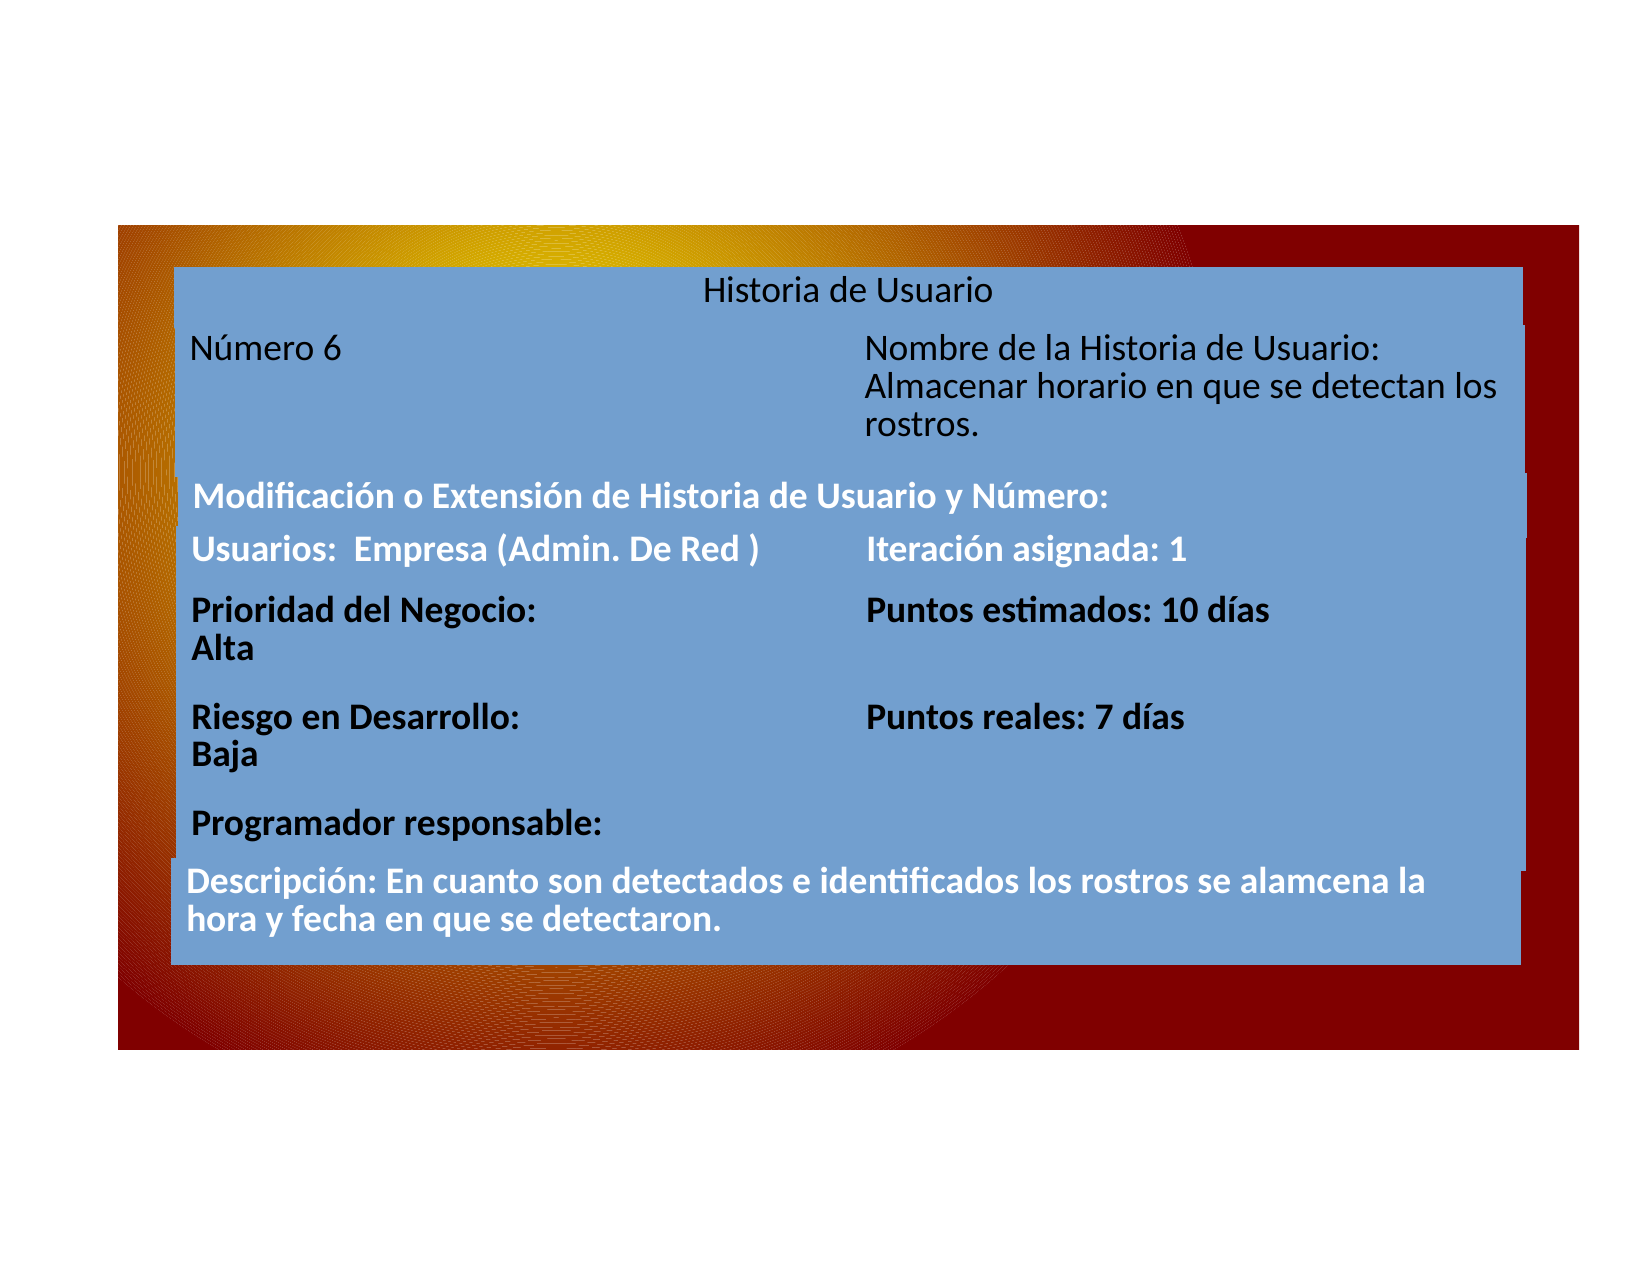

| Historia de Usuario |
| --- |
| Número 6 | Nombre de la Historia de Usuario: Almacenar horario en que se detectan los rostros. |
| --- | --- |
| Modificación o Extensión de Historia de Usuario y Número: |
| --- |
| Usuarios: Empresa (Admin. De Red ) | Iteración asignada: 1 |
| --- | --- |
| Prioridad del Negocio: Alta | Puntos estimados: 10 días |
| Riesgo en Desarrollo: Baja | Puntos reales: 7 días |
| Programador responsable: | |
| Descripción: En cuanto son detectados e identificados los rostros se alamcena la hora y fecha en que se detectaron. |
| --- |